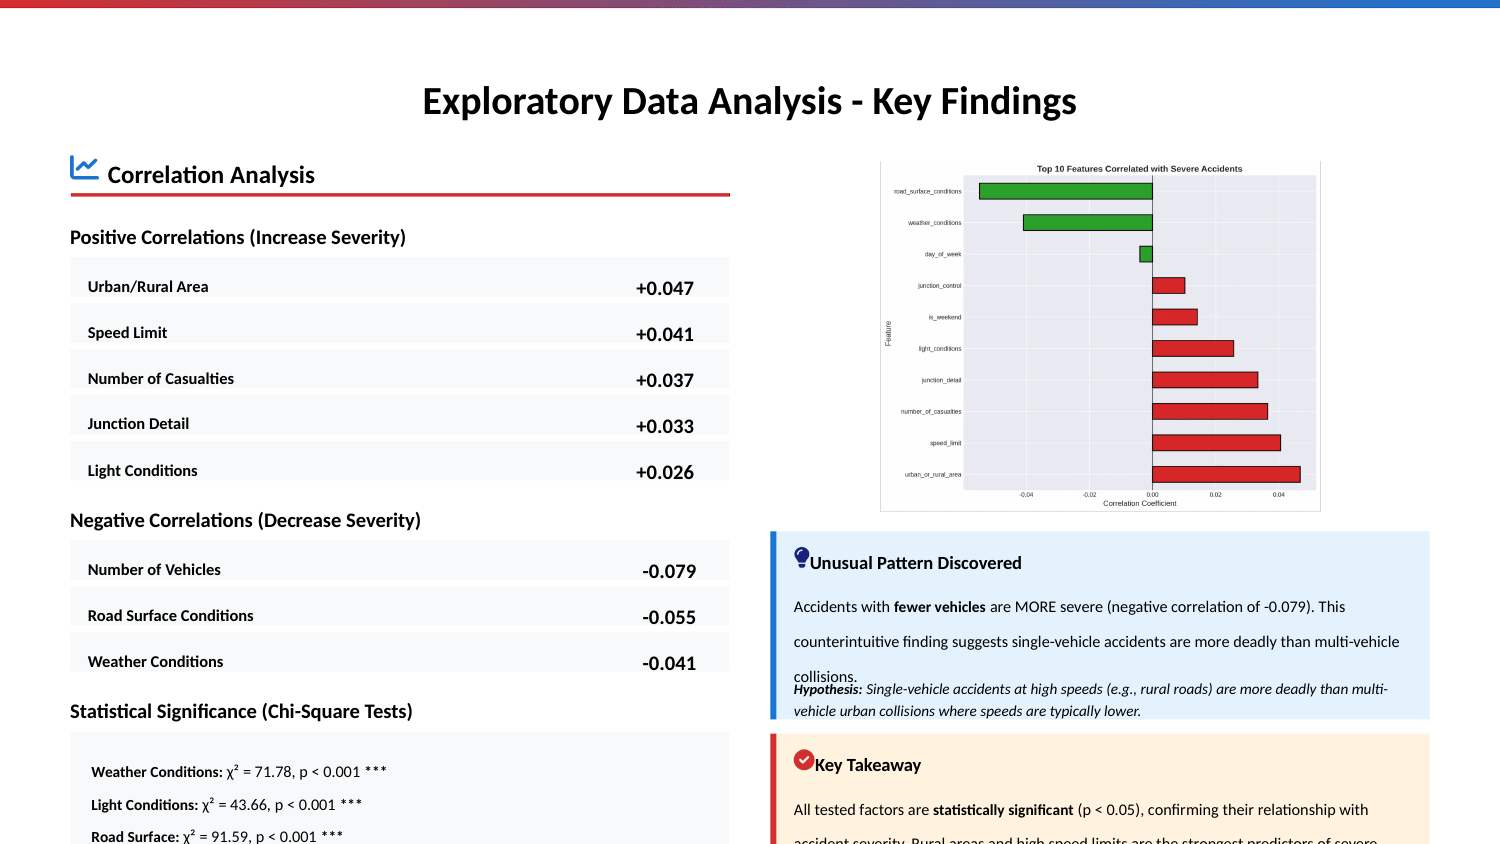

Exploratory Data Analysis - Key Findings
Correlation Analysis
Positive Correlations (Increase Severity)
+0.047
Urban/Rural Area
+0.041
Speed Limit
+0.037
Number of Casualties
+0.033
Junction Detail
+0.026
Light Conditions
Negative Correlations (Decrease Severity)
Unusual Pattern Discovered
-0.079
Number of Vehicles
Accidents with fewer vehicles are MORE severe (negative correlation of -0.079). This counterintuitive finding suggests single-vehicle accidents are more deadly than multi-vehicle collisions.
-0.055
Road Surface Conditions
-0.041
Weather Conditions
Hypothesis: Single-vehicle accidents at high speeds (e.g., rural roads) are more deadly than multi-vehicle urban collisions where speeds are typically lower.
Statistical Significance (Chi-Square Tests)
Key Takeaway
Weather Conditions: χ² = 71.78, p < 0.001 ***
Light Conditions: χ² = 43.66, p < 0.001 ***
All tested factors are statistically significant (p < 0.05), confirming their relationship with accident severity. Rural areas and high speed limits are the strongest predictors of severe accidents.
Road Surface: χ² = 91.59, p < 0.001 ***
Urban/Rural: χ² = 58.48, p < 0.001 ***
Weekend: χ² = 5.26, p = 0.022 *